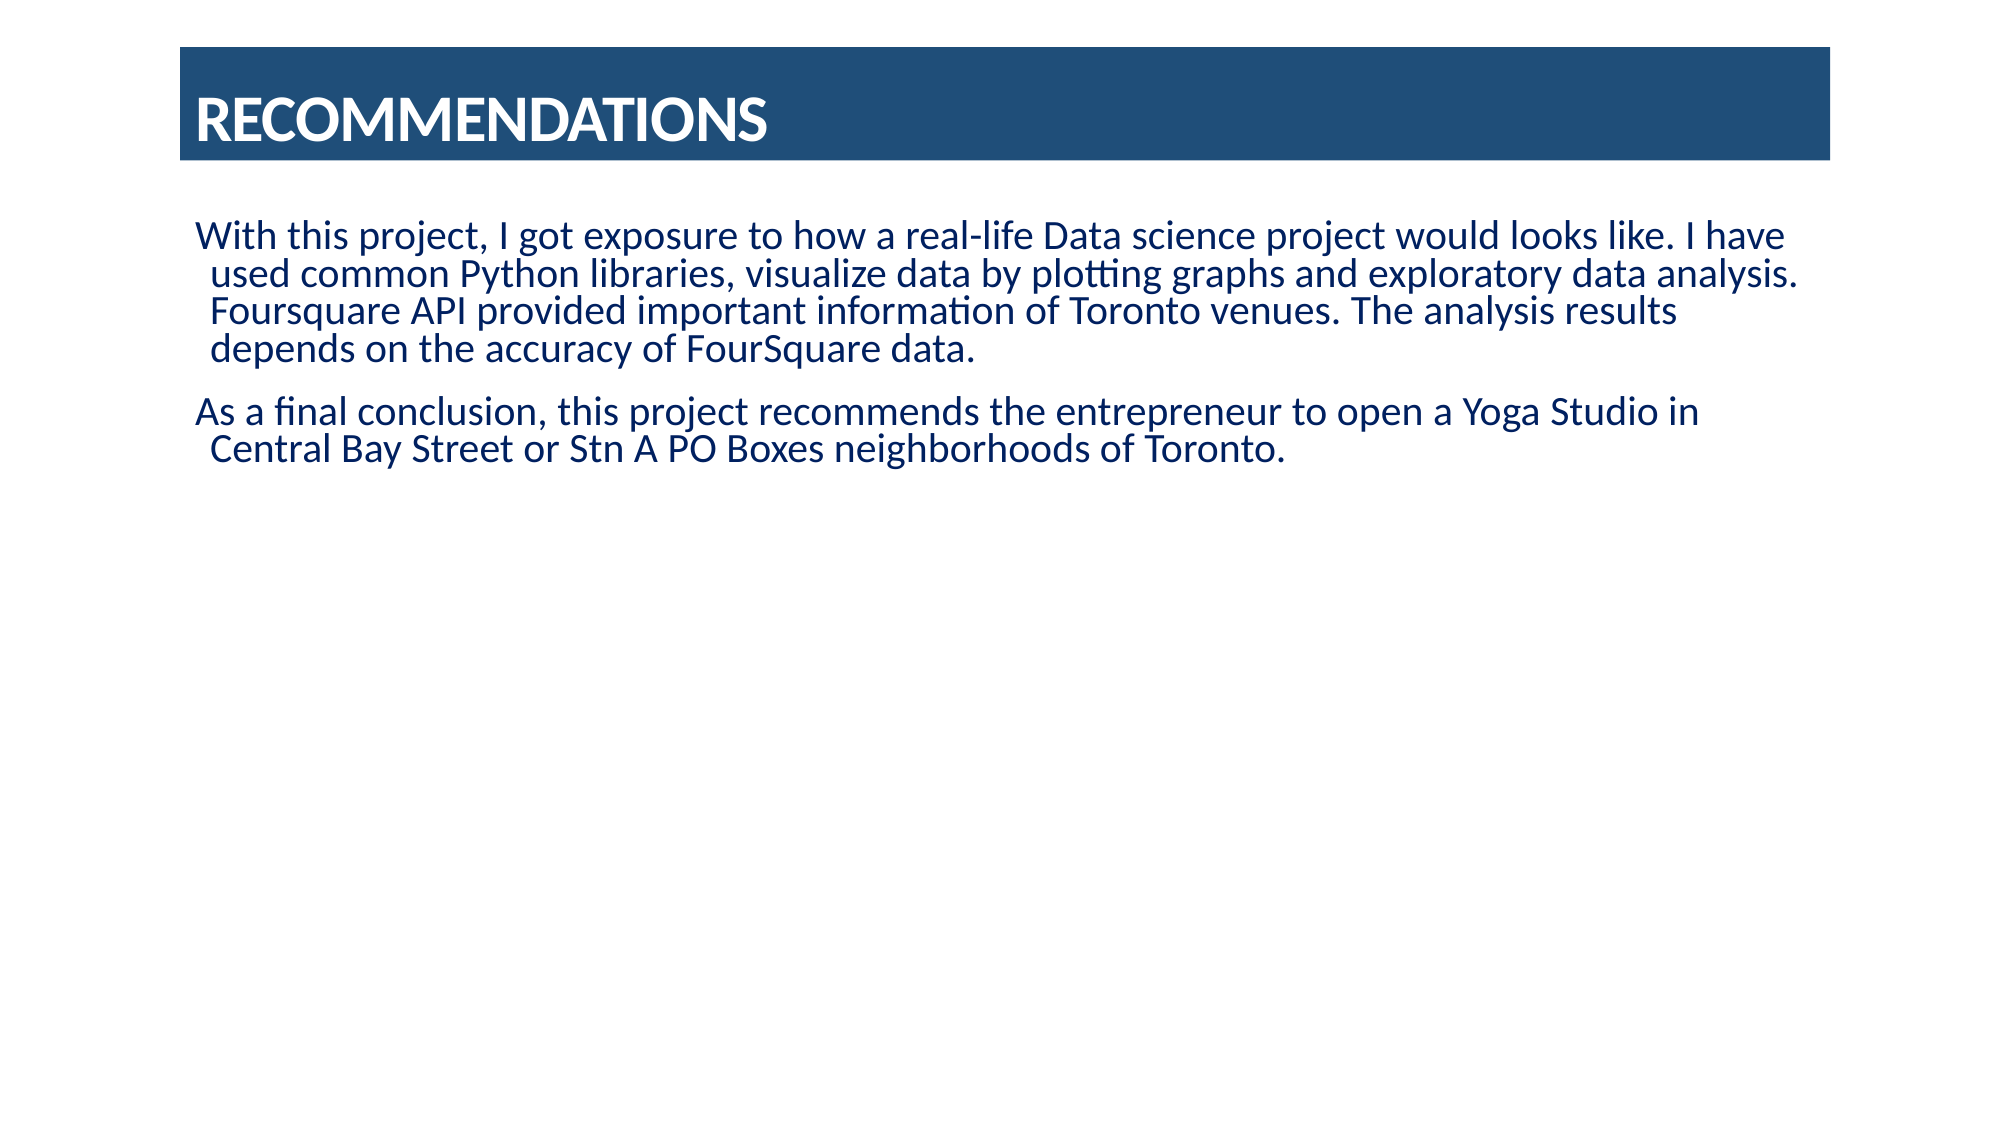

# RECOMMENDATIONS
With this project, I got exposure to how a real-life Data science project would looks like. I have used common Python libraries, visualize data by plotting graphs and exploratory data analysis. Foursquare API provided important information of Toronto venues. The analysis results depends on the accuracy of FourSquare data.
As a final conclusion, this project recommends the entrepreneur to open a Yoga Studio in Central Bay Street or Stn A PO Boxes neighborhoods of Toronto.